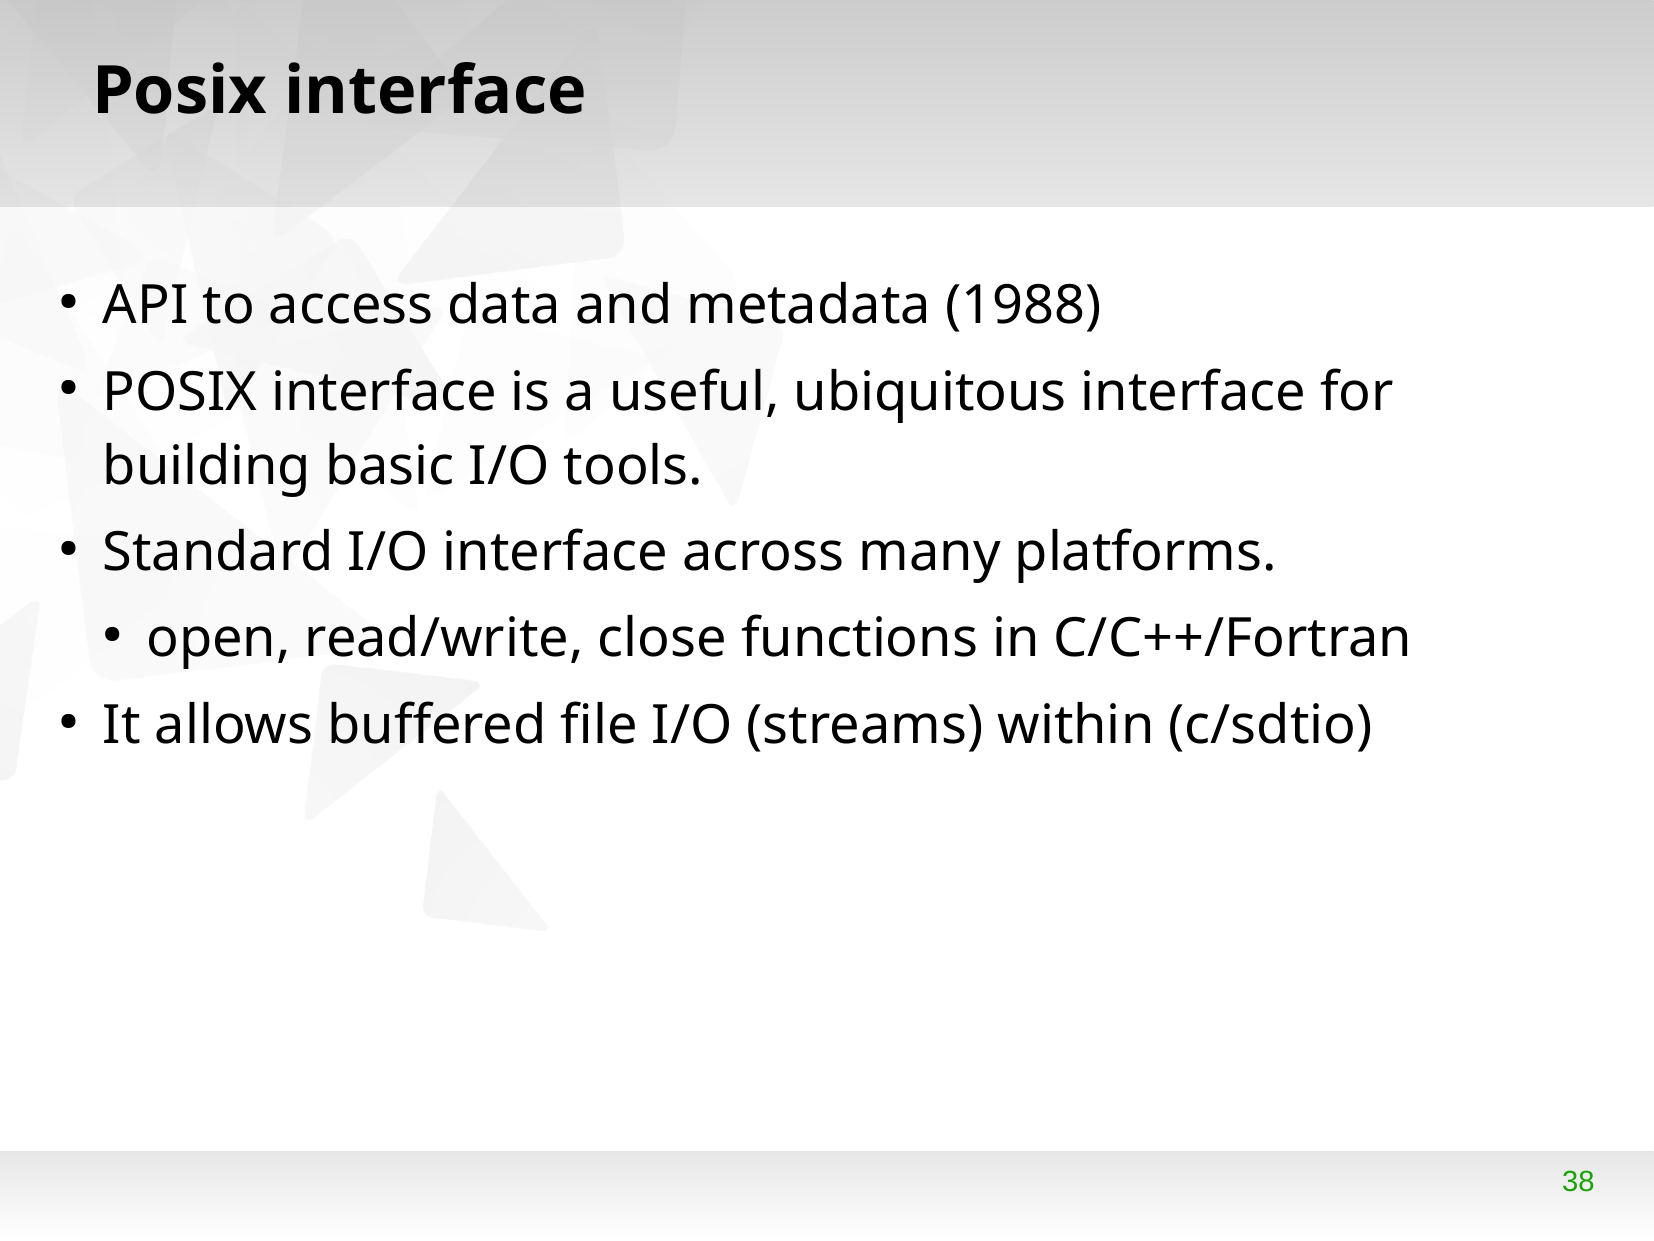

# Posix interface
API to access data and metadata (1988)
POSIX interface is a useful, ubiquitous interface for building basic I/O tools.
Standard I/O interface across many platforms.
open, read/write, close functions in C/C++/Fortran
It allows buffered file I/O (streams) within (c/sdtio)
38